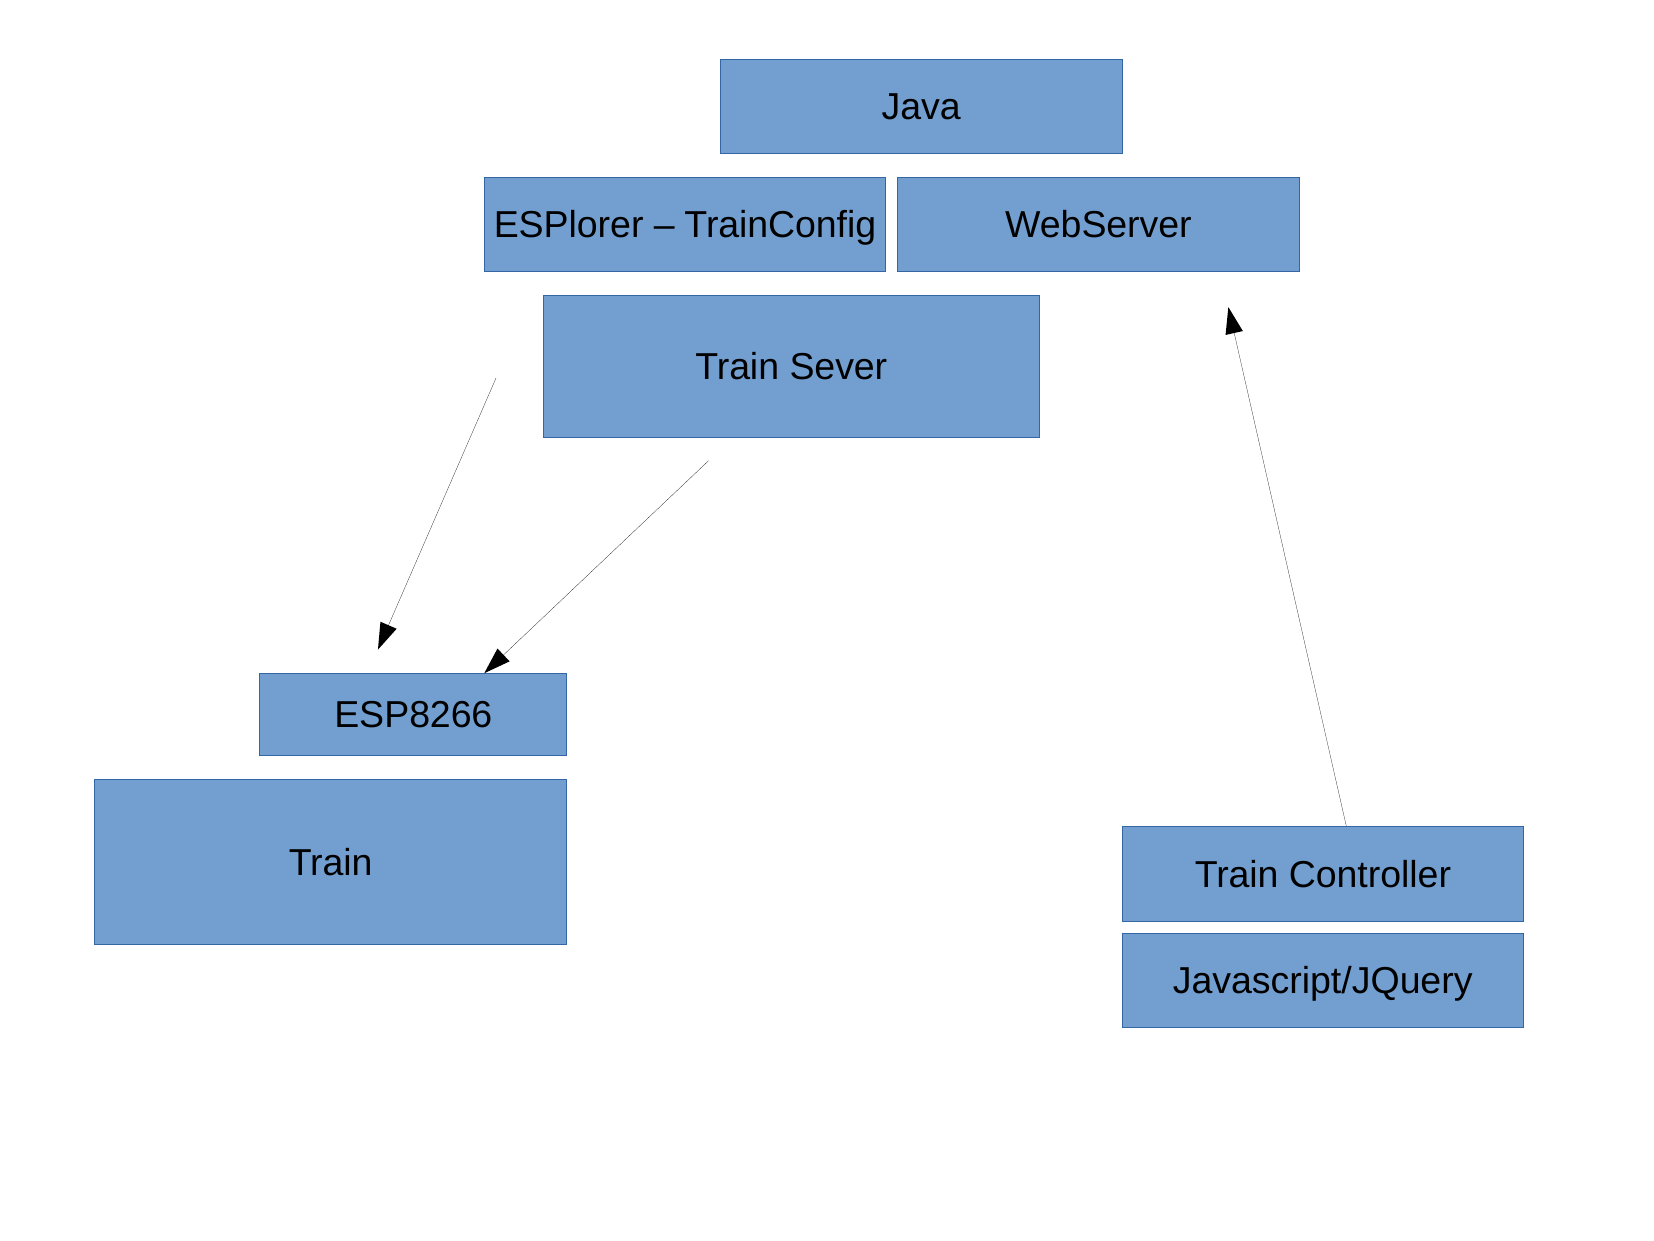

Java
ESPlorer – TrainConfig
WebServer
Train Sever
ESP8266
Train
Train Controller
Train Controller
Javascript/JQuery